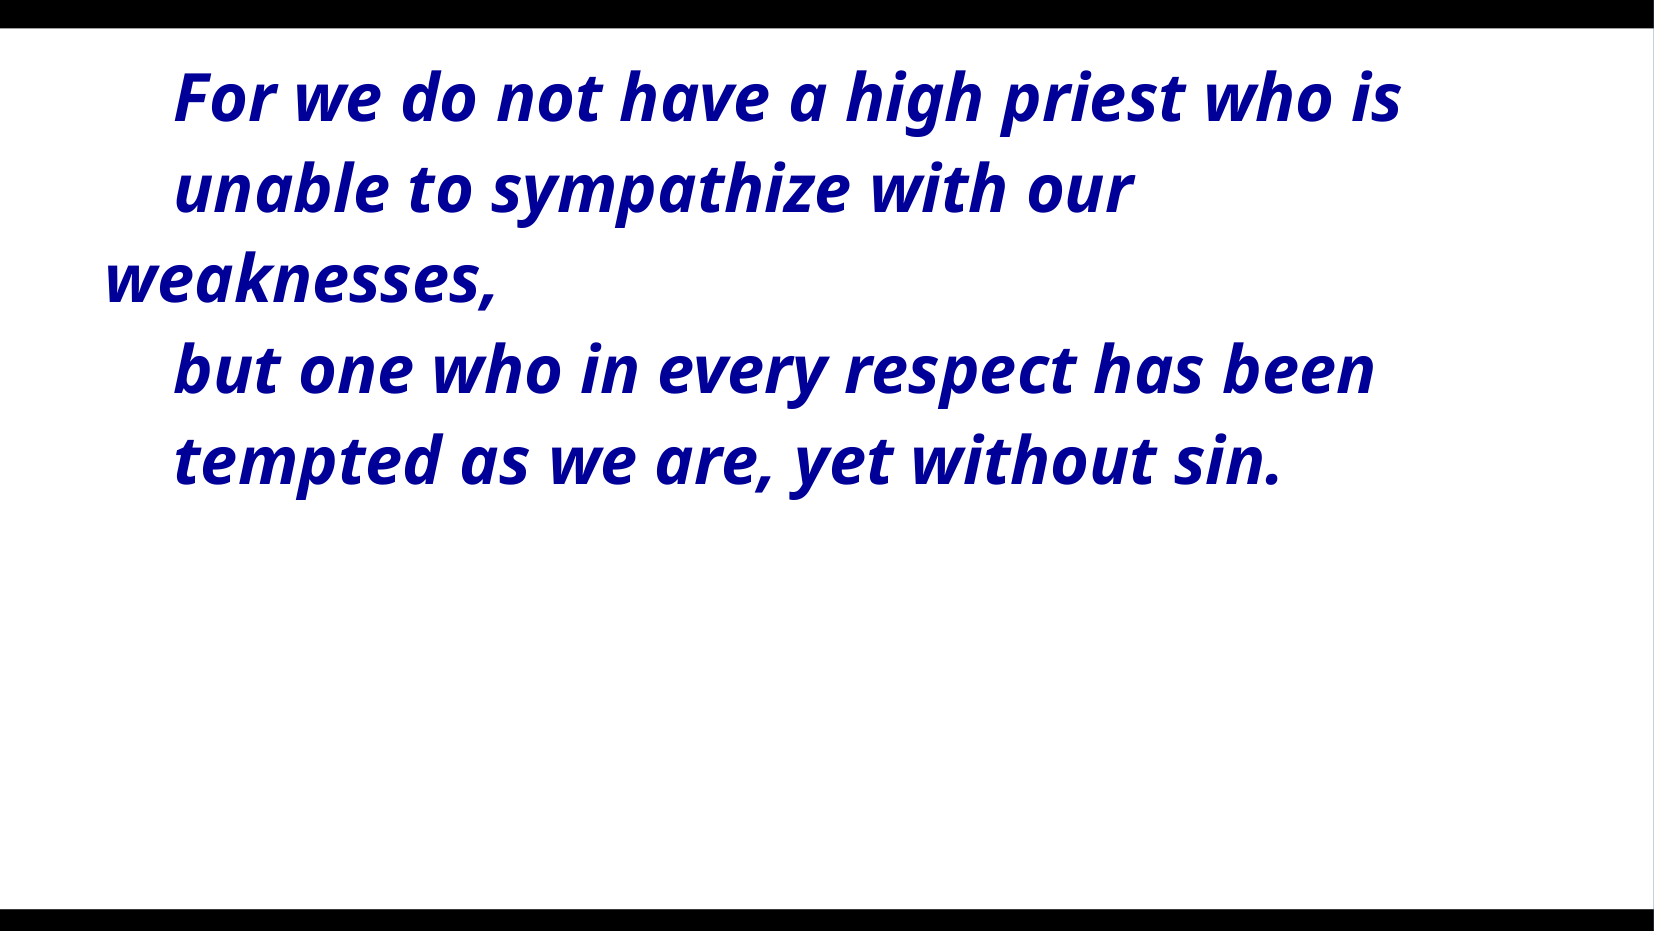

For we do not have a high priest who is
 unable to sympathize with our weaknesses,
 but one who in every respect has been
 tempted as we are, yet without sin.